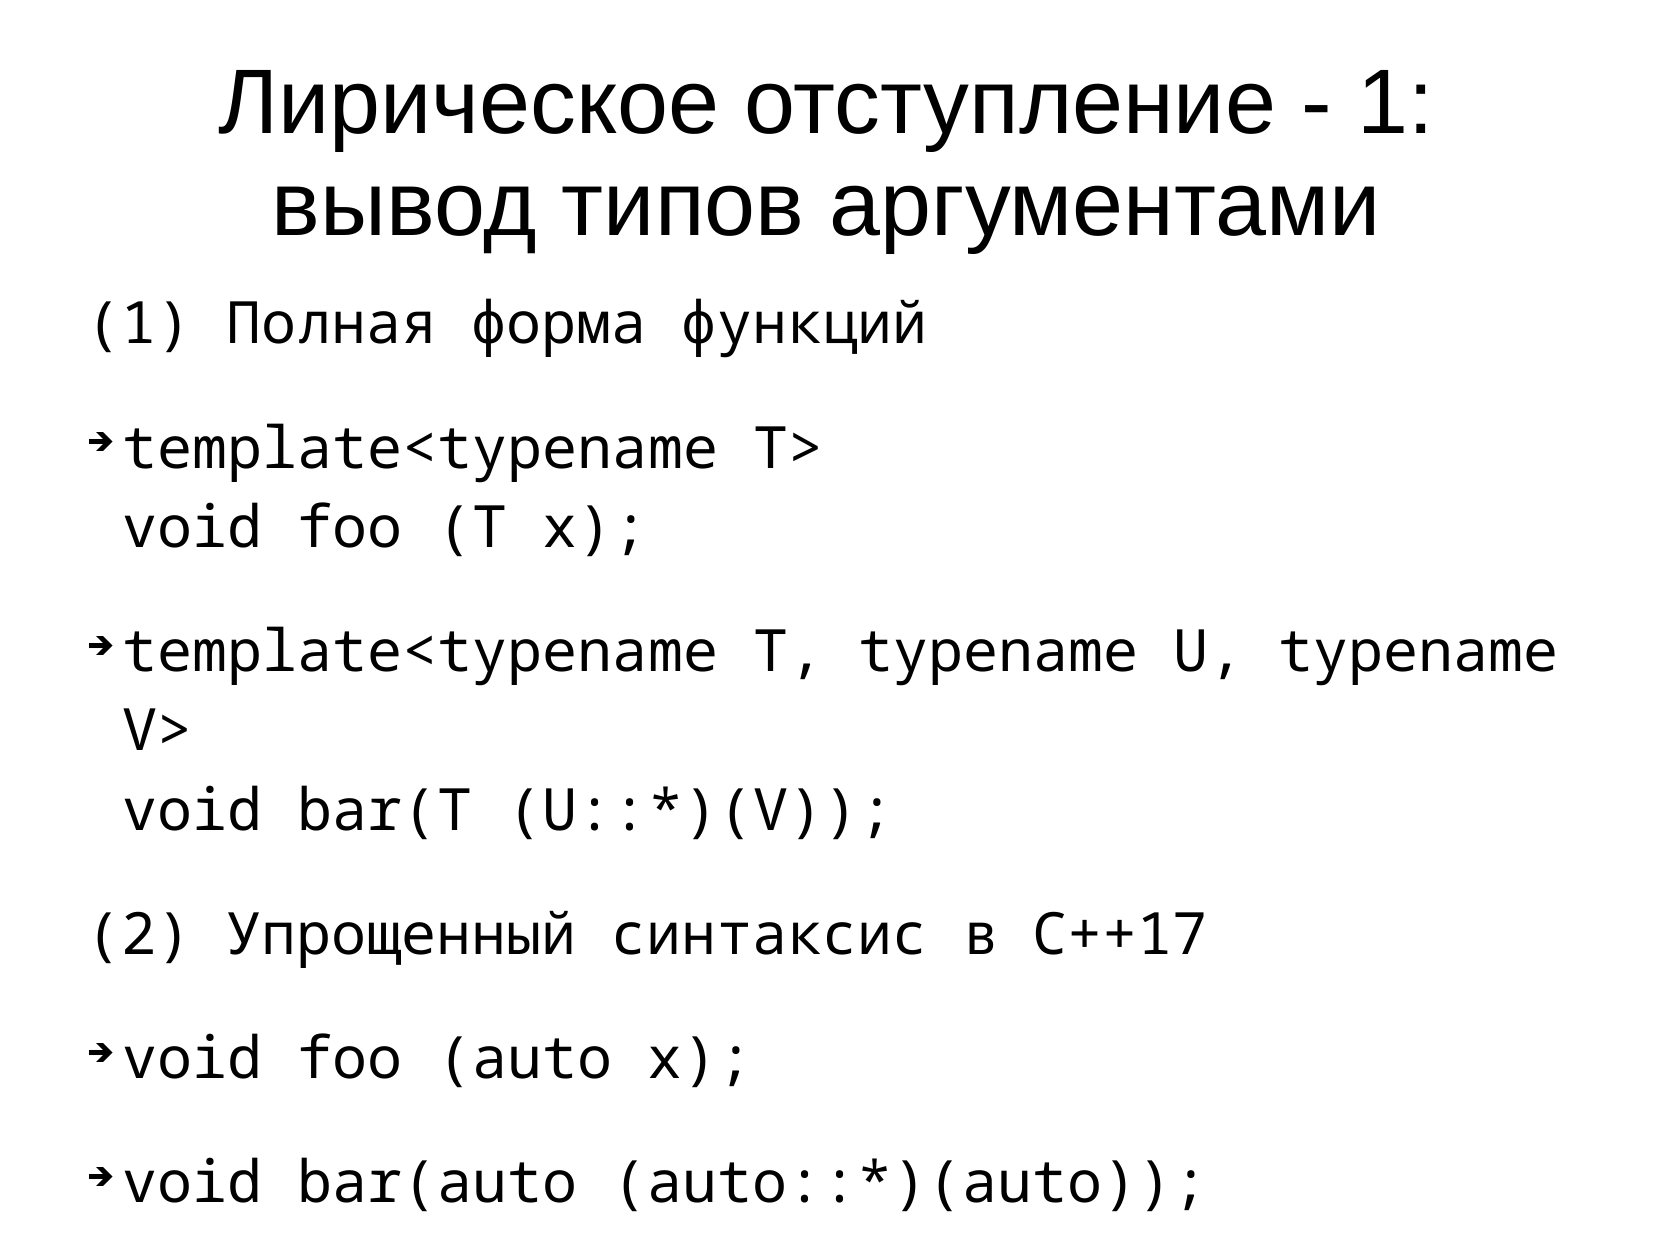

# Лирическое отступление - 1: вывод типов аргументами
(1) Полная форма функций
template<typename T>
void foo (T x);
template<typename T, typename U, typename V>
void bar(T (U::*)(V));
(2) Упрощенный синтаксис в C++17
void foo (auto x);
void bar(auto (auto::*)(auto));